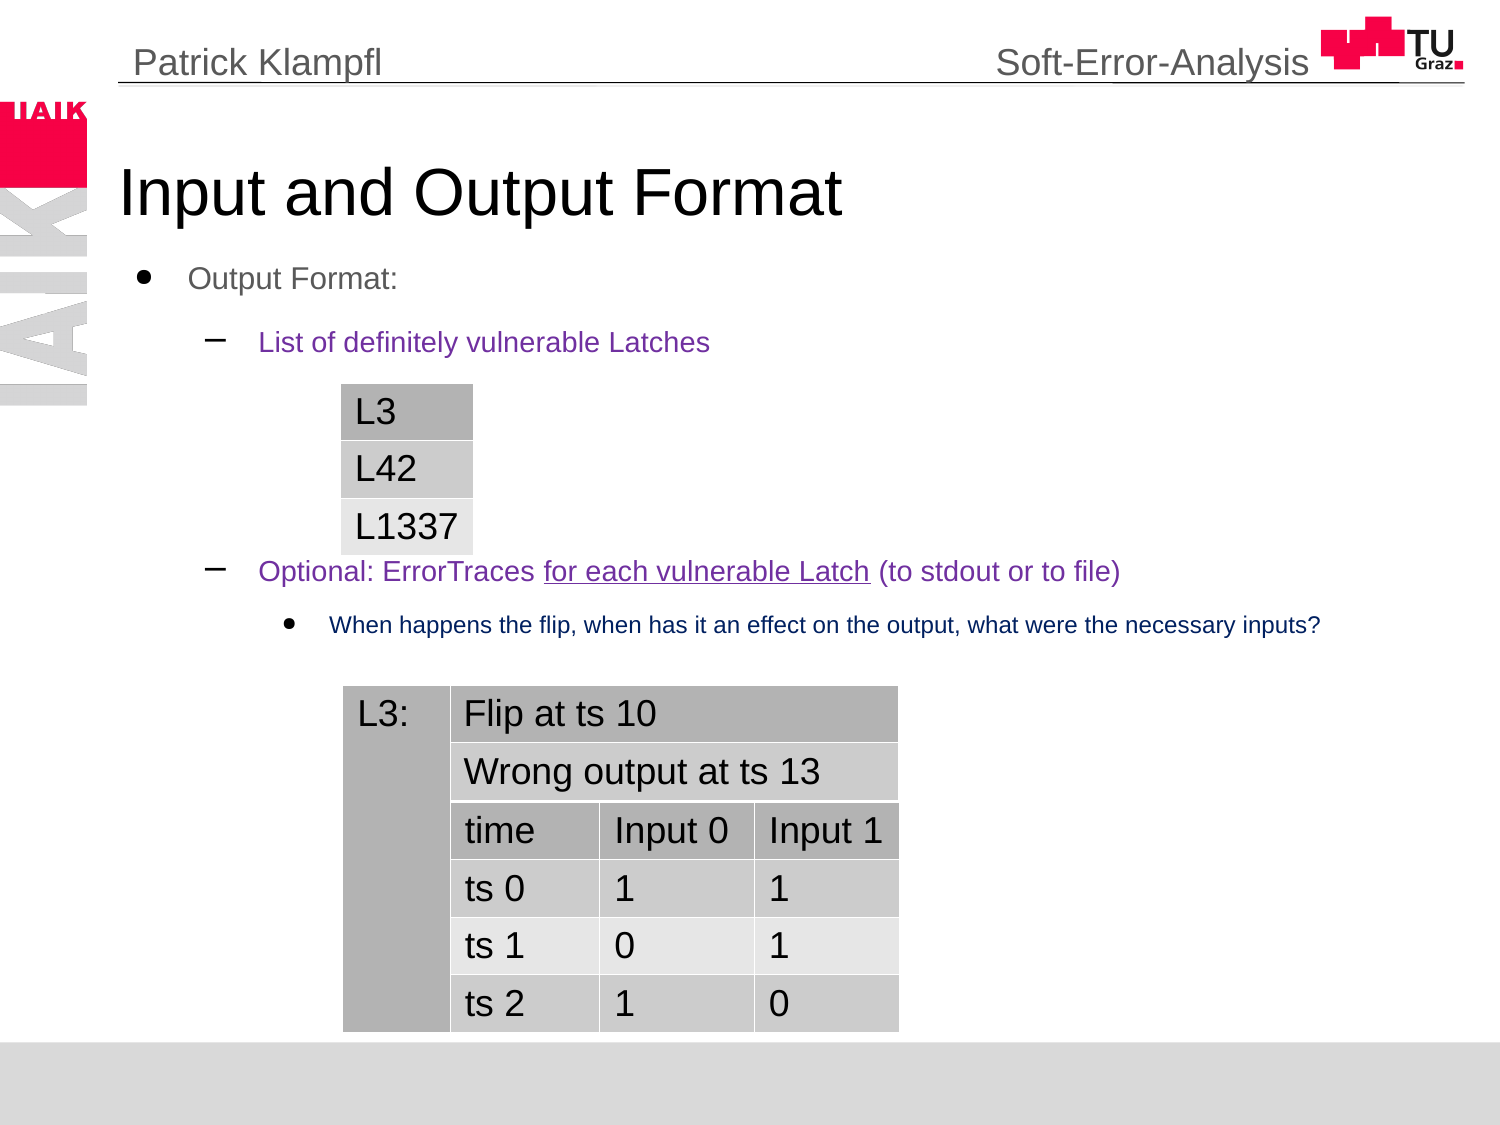

# Input and Output Format
Output Format:
List of definitely vulnerable Latches
Optional: ErrorTraces for each vulnerable Latch (to stdout or to file)
When happens the flip, when has it an effect on the output, what were the necessary inputs?
| L3 |
| --- |
| L42 |
| L1337 |
| L3: |
| --- |
| Flip at ts 10 |
| --- |
| Wrong output at ts 13 |
| time | Input 0 | Input 1 |
| --- | --- | --- |
| ts 0 | 1 | 1 |
| ts 1 | 0 | 1 |
| ts 2 | 1 | 0 |